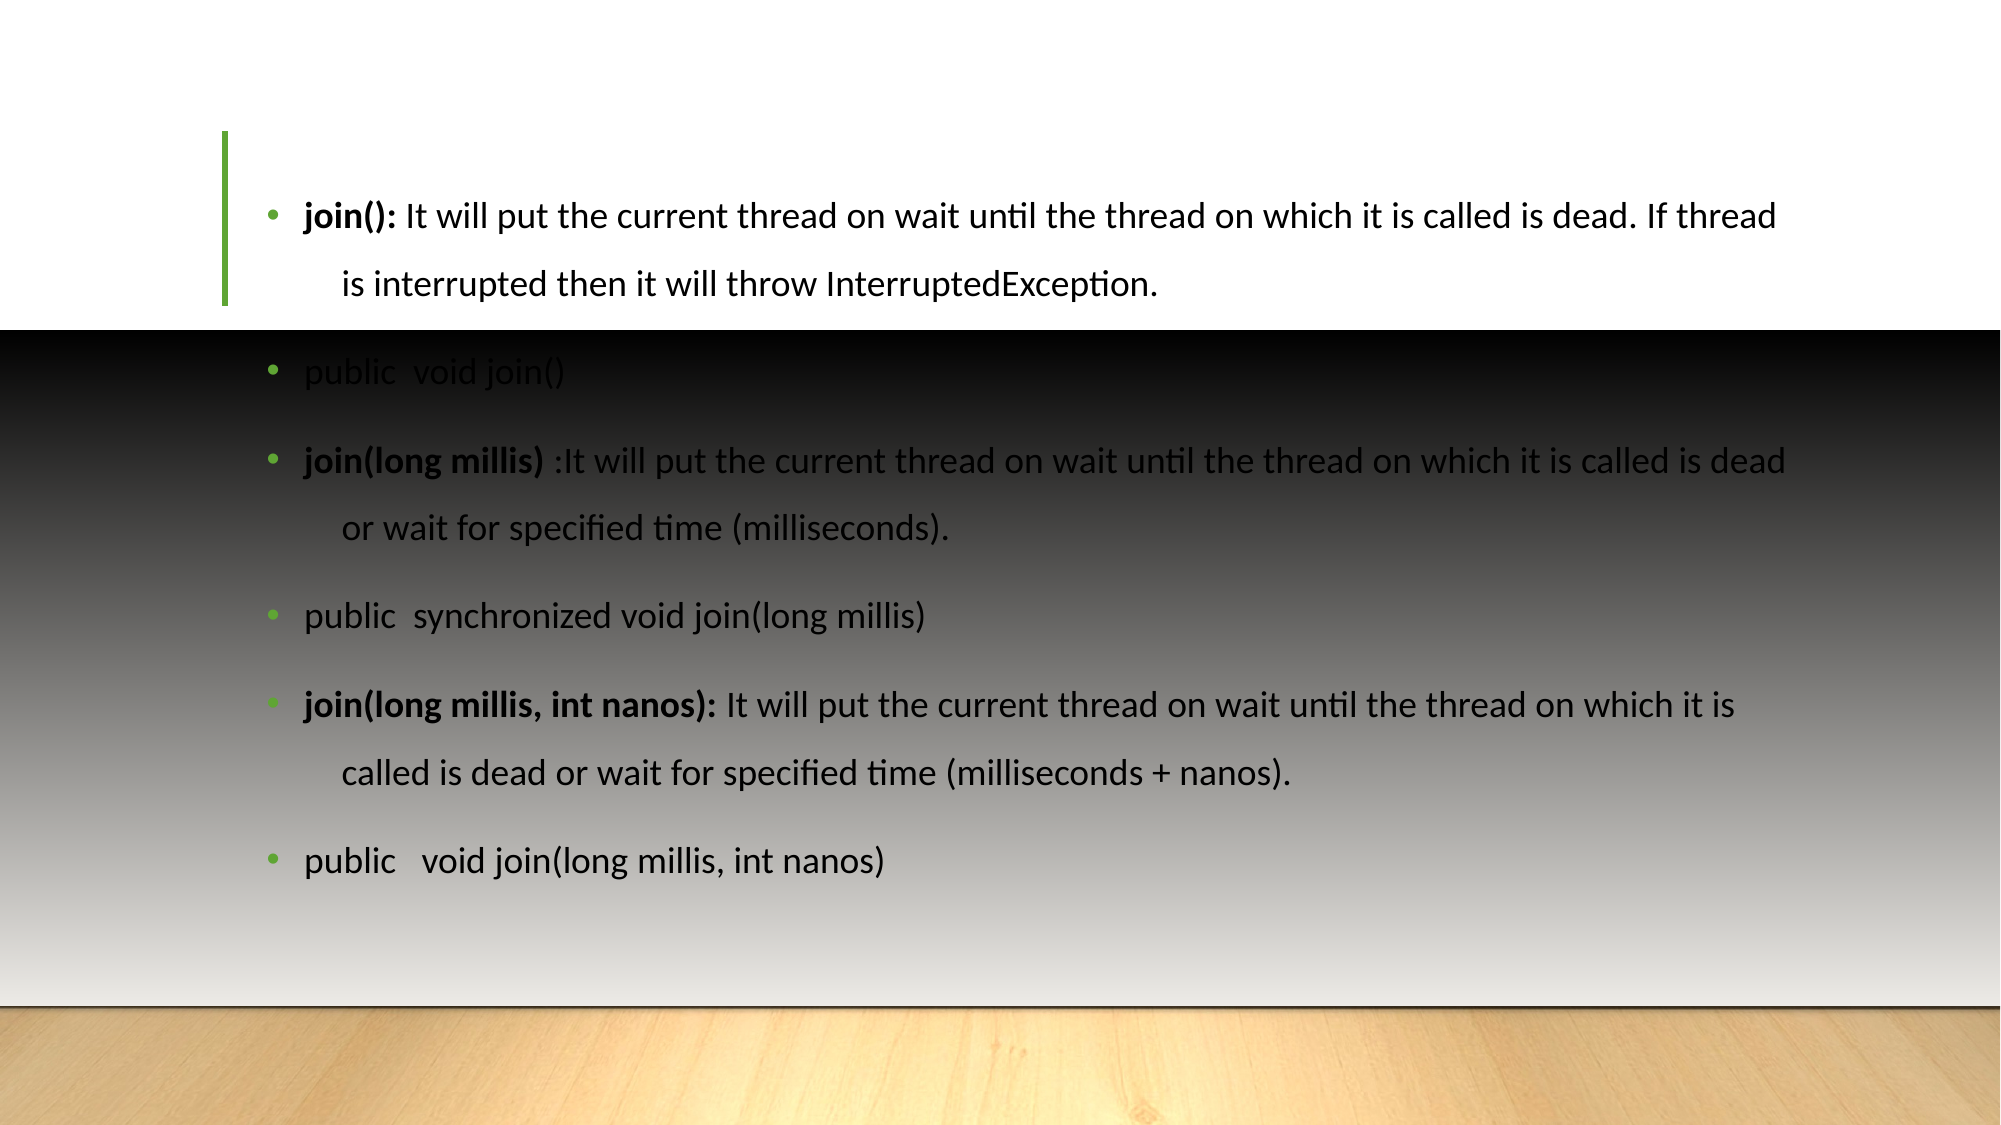

# join(): It will put the current thread on wait until the thread on which it is called is dead. If thread is interrupted then it will throw InterruptedException.
public void join()
join(long millis) :It will put the current thread on wait until the thread on which it is called is dead or wait for specified time (milliseconds).
public synchronized void join(long millis)
join(long millis, int nanos): It will put the current thread on wait until the thread on which it is called is dead or wait for specified time (milliseconds + nanos).
public void join(long millis, int nanos)